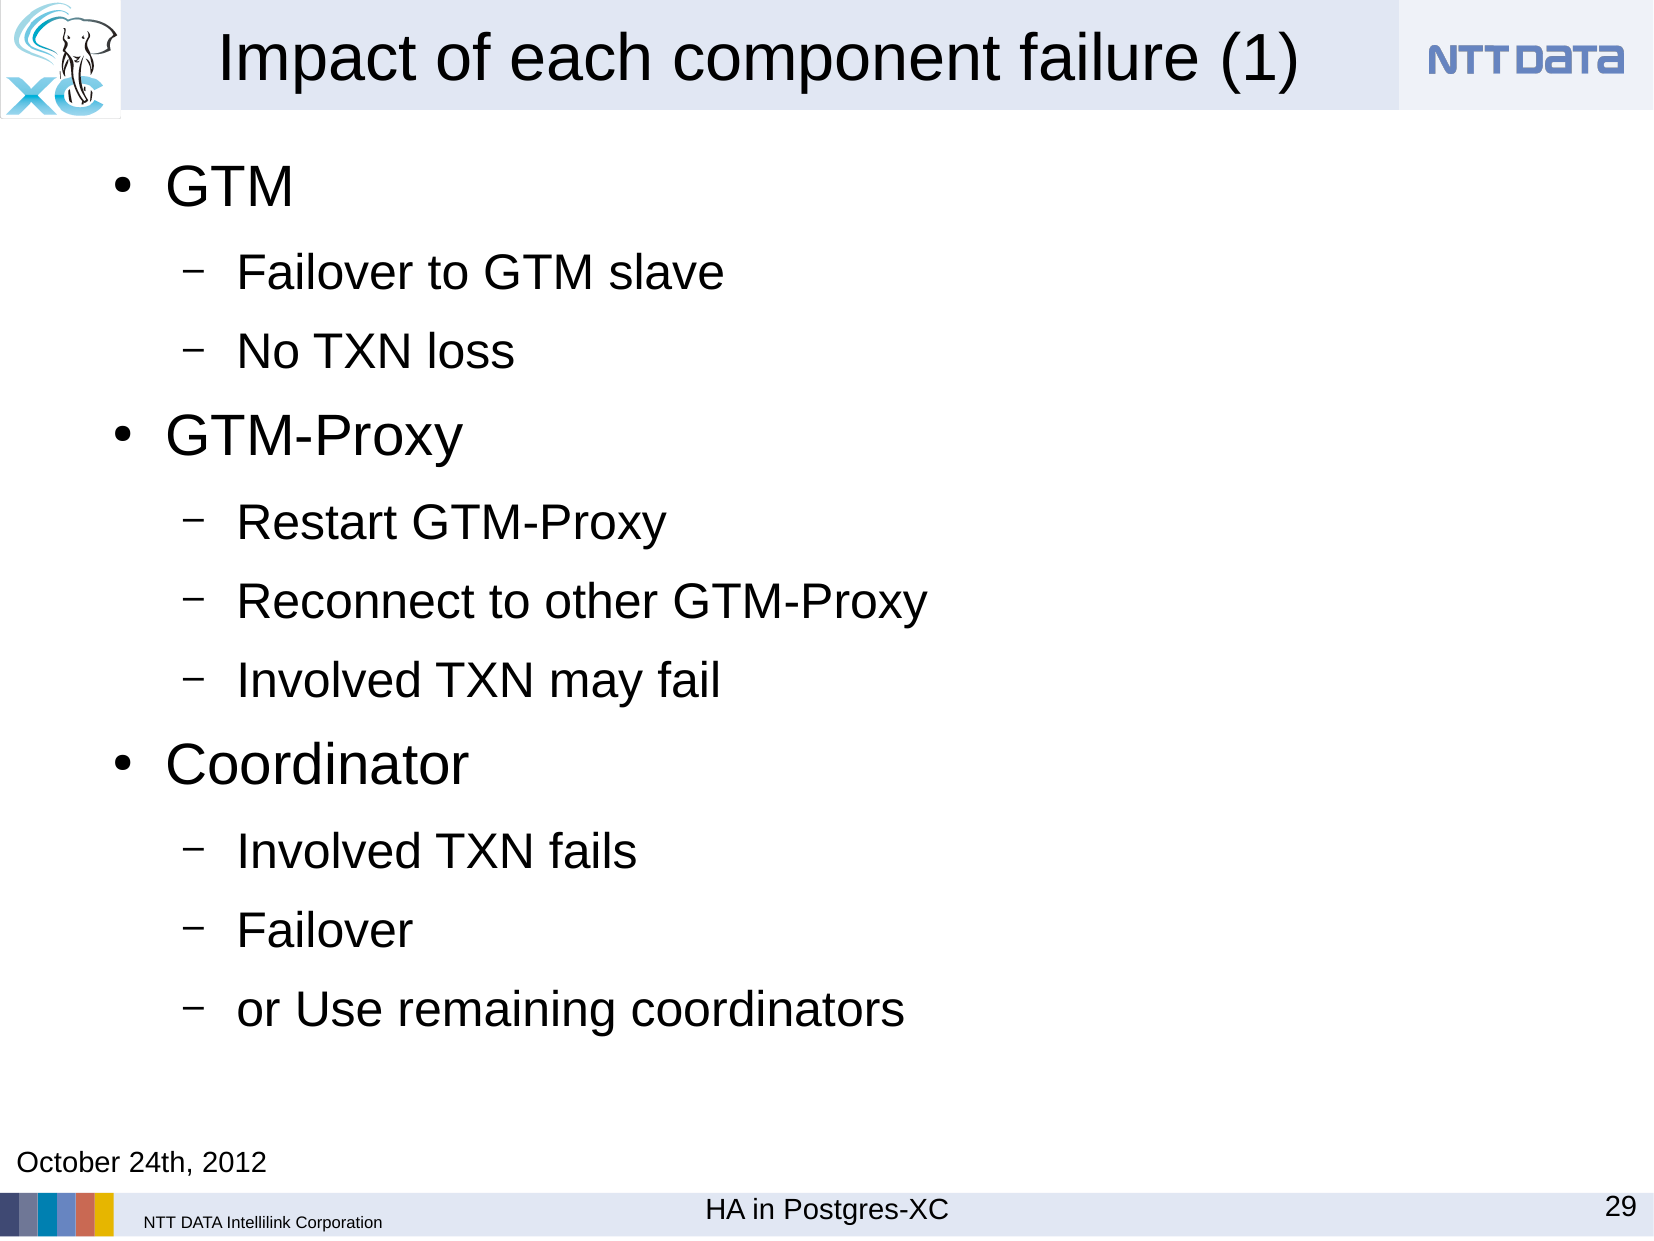

# Impact of each component failure (1)
GTM
Failover to GTM slave
No TXN loss
GTM-Proxy
Restart GTM-Proxy
Reconnect to other GTM-Proxy
Involved TXN may fail
Coordinator
Involved TXN fails
Failover
or Use remaining coordinators
October 24th, 2012
29
HA in Postgres-XC